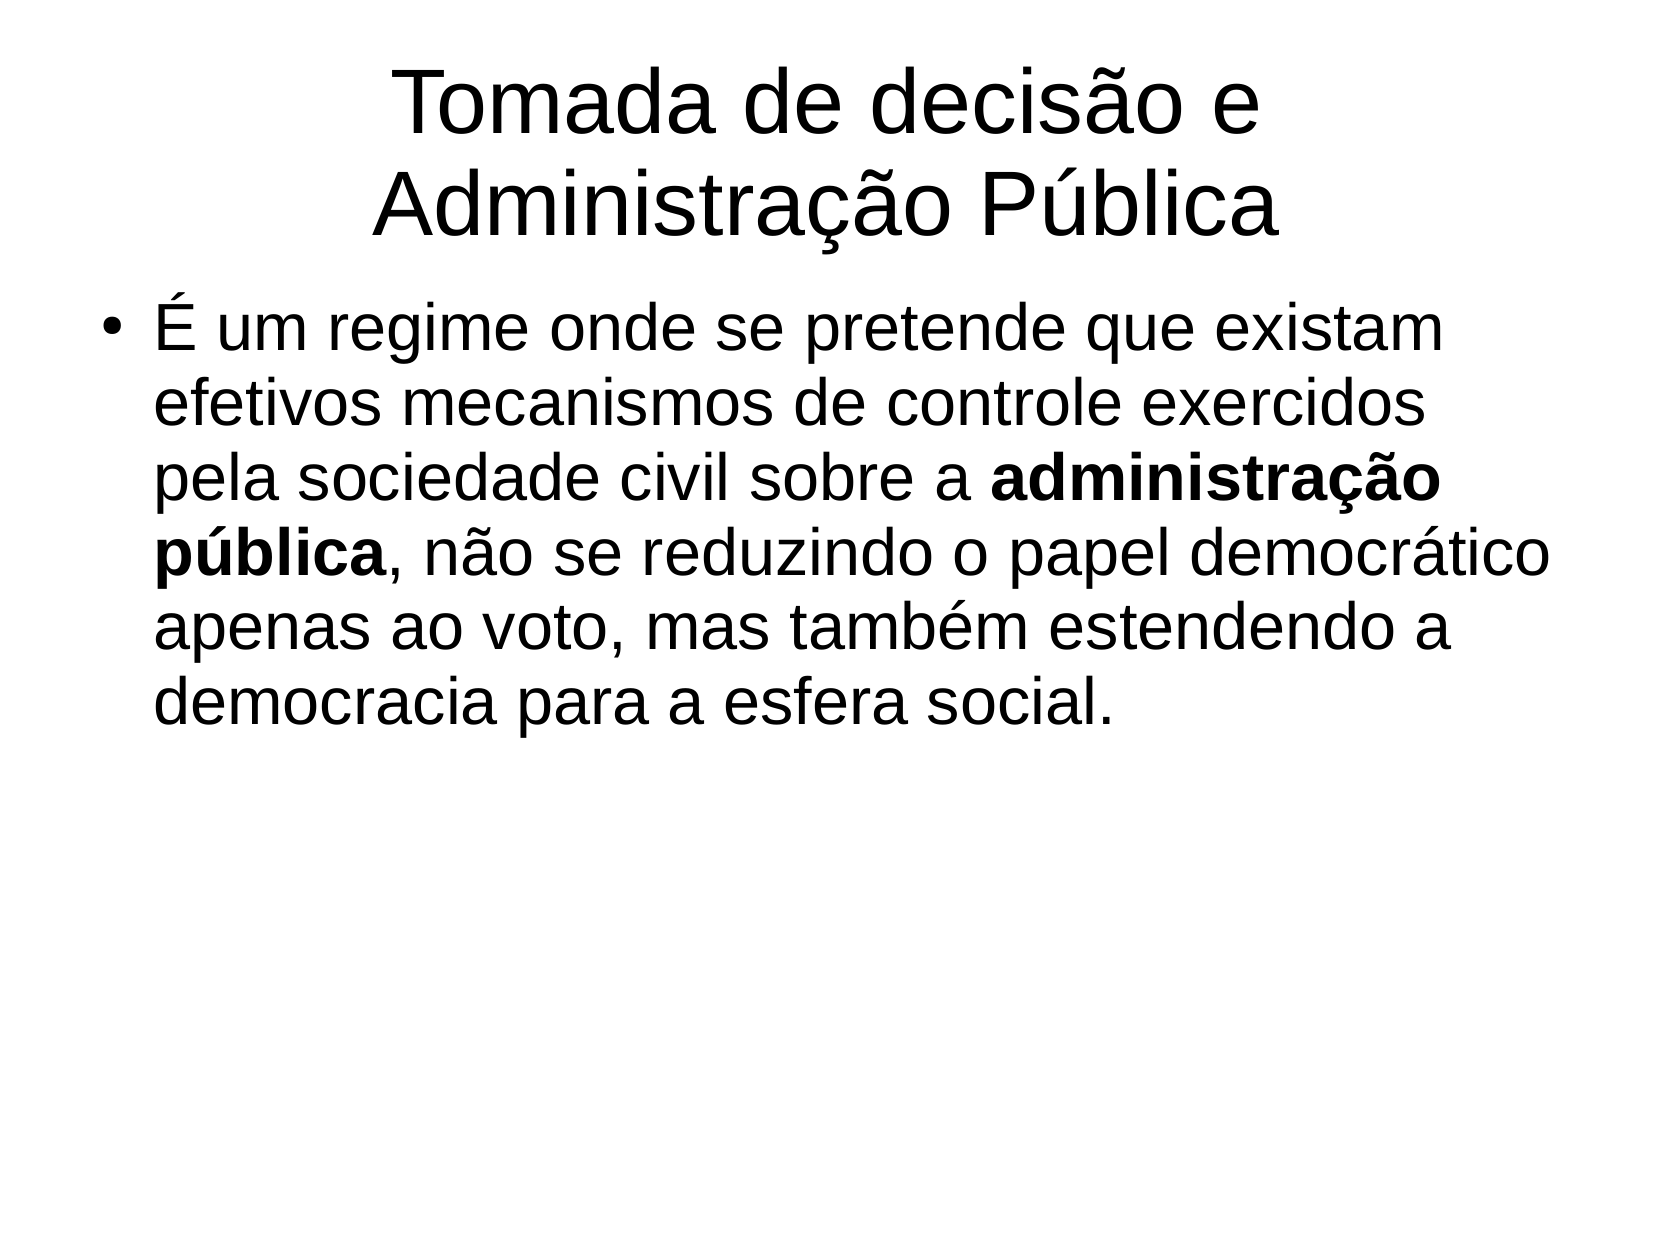

# Tomada de decisão e Administração Pública
É um regime onde se pretende que existam efetivos mecanismos de controle exercidos pela sociedade civil sobre a administração pública, não se reduzindo o papel democrático apenas ao voto, mas também estendendo a democracia para a esfera social.